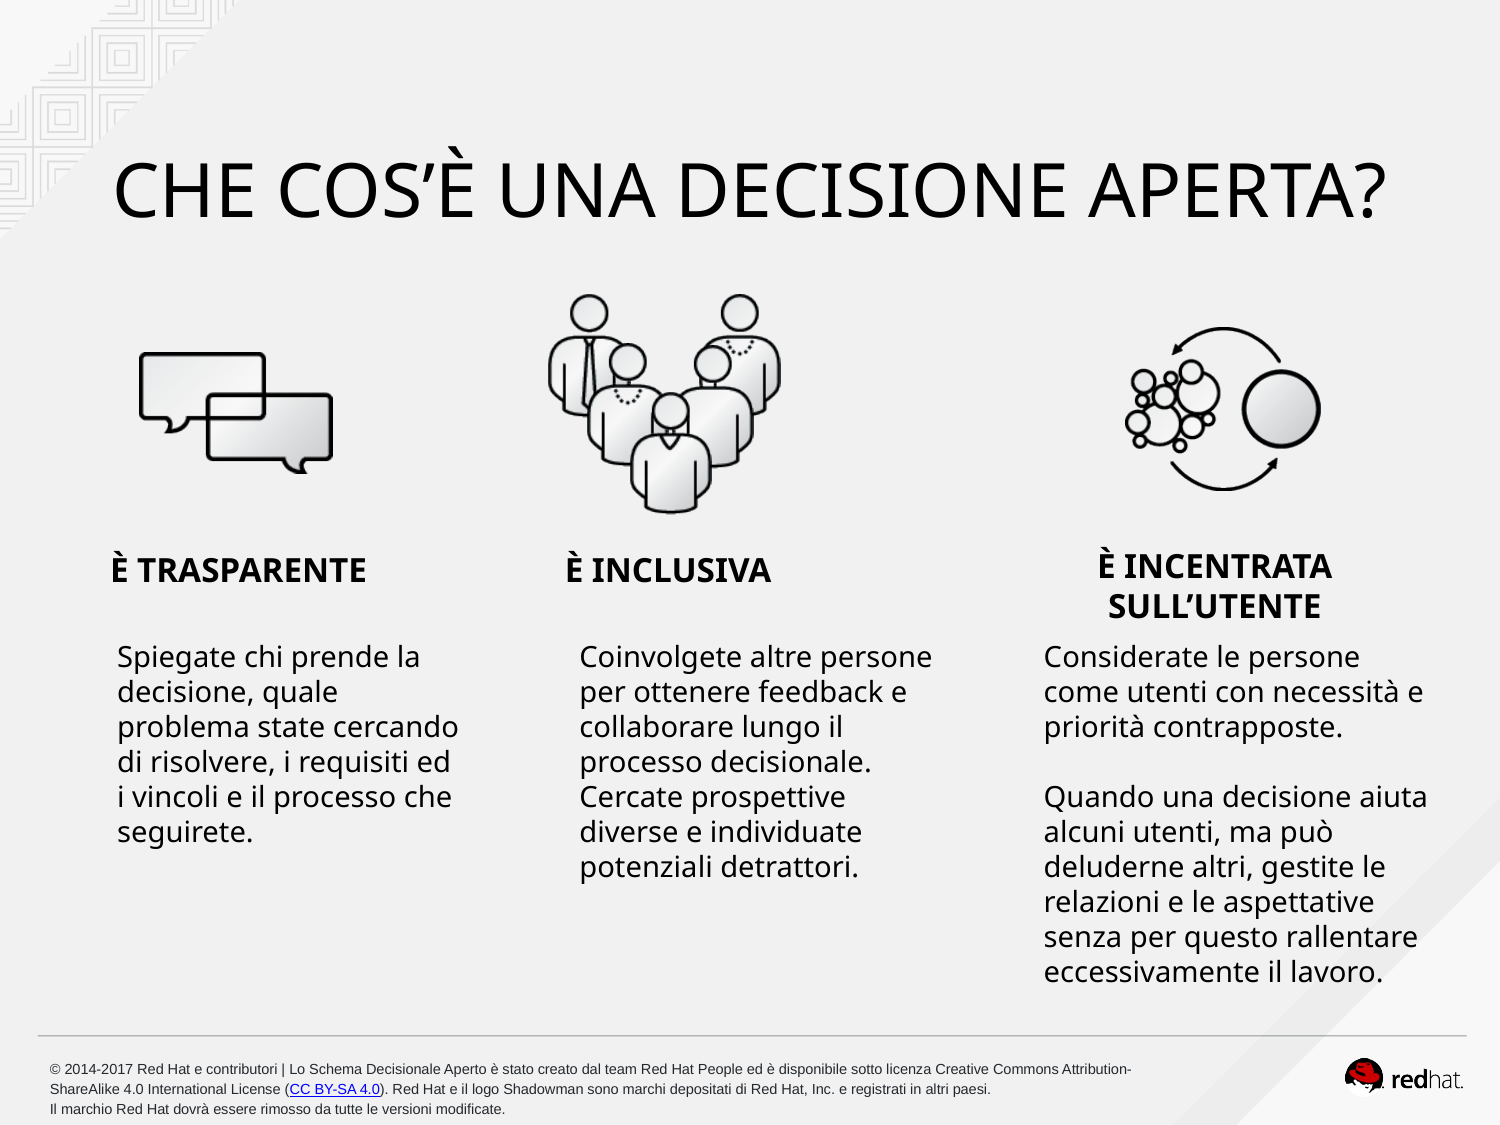

CHE COS’È UNA DECISIONE APERTA?
È INCENTRATA SULL’UTENTE
È TRASPARENTE
È INCLUSIVA
Spiegate chi prende la decisione, quale problema state cercando di risolvere, i requisiti ed i vincoli e il processo che seguirete.
Coinvolgete altre persone per ottenere feedback e collaborare lungo il processo decisionale. Cercate prospettive diverse e individuate potenziali detrattori.
Considerate le persone come utenti con necessità e priorità contrapposte.
Quando una decisione aiuta alcuni utenti, ma può deluderne altri, gestite le relazioni e le aspettative senza per questo rallentare eccessivamente il lavoro.